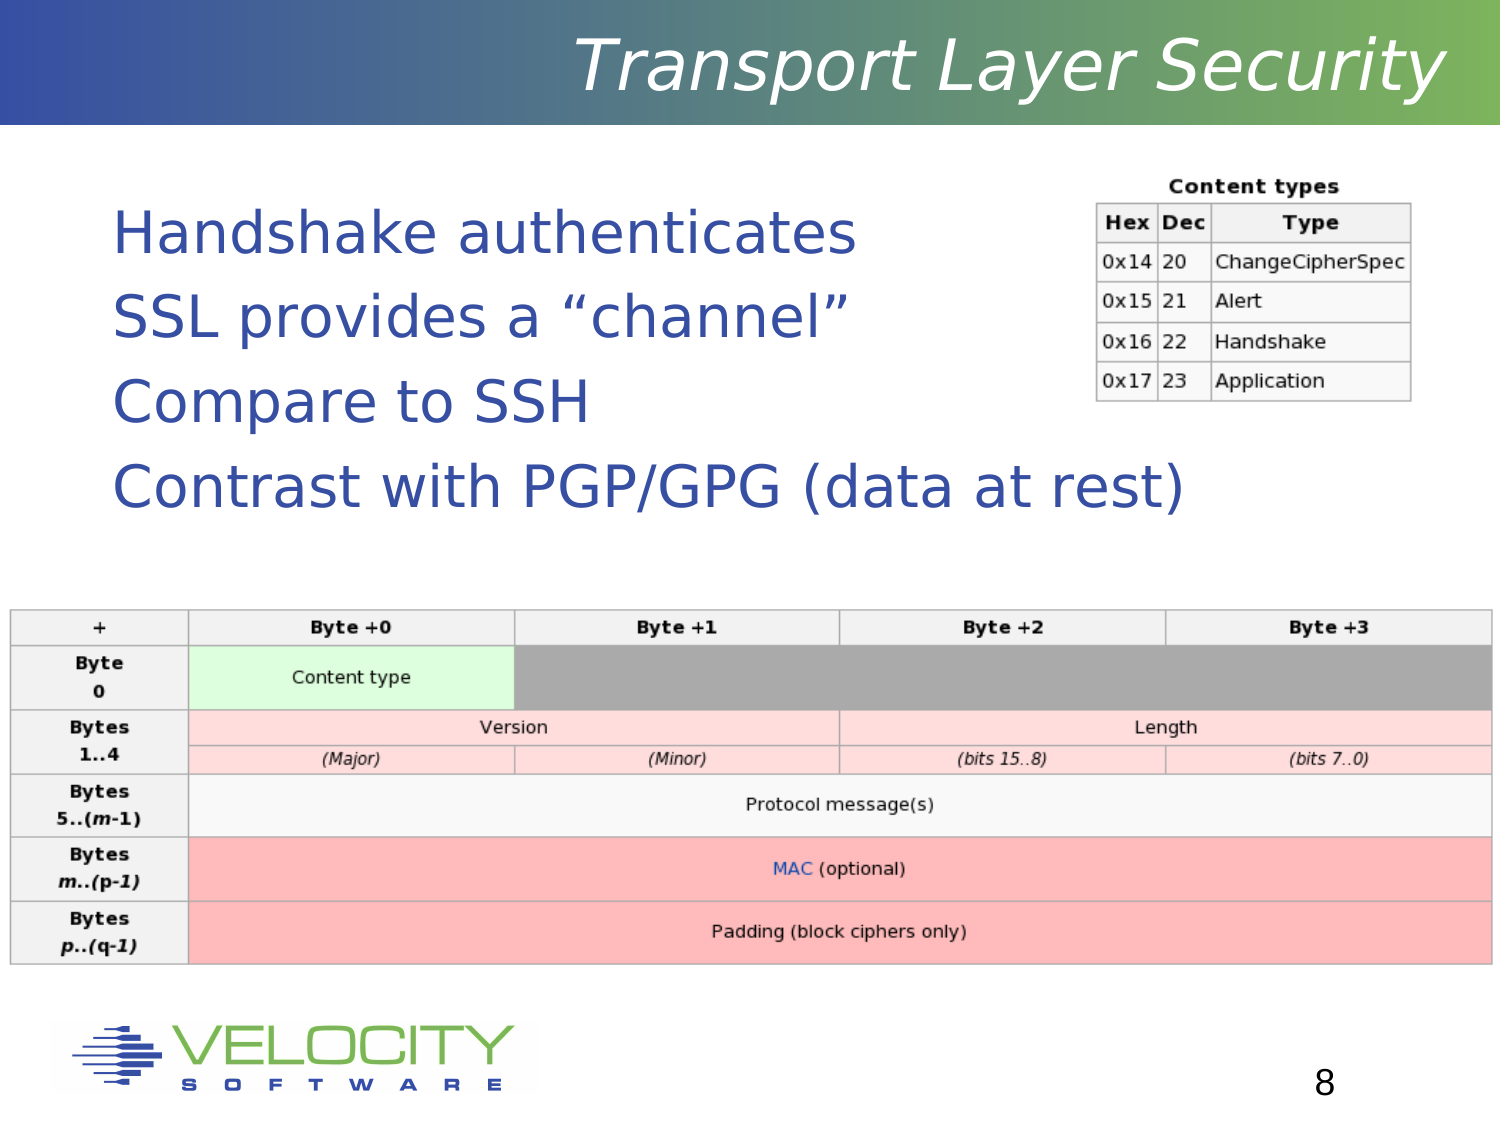

# Transport Layer Security
Handshake authenticates
SSL provides a “channel”
Compare to SSH
Contrast with PGP/GPG (data at rest)
8